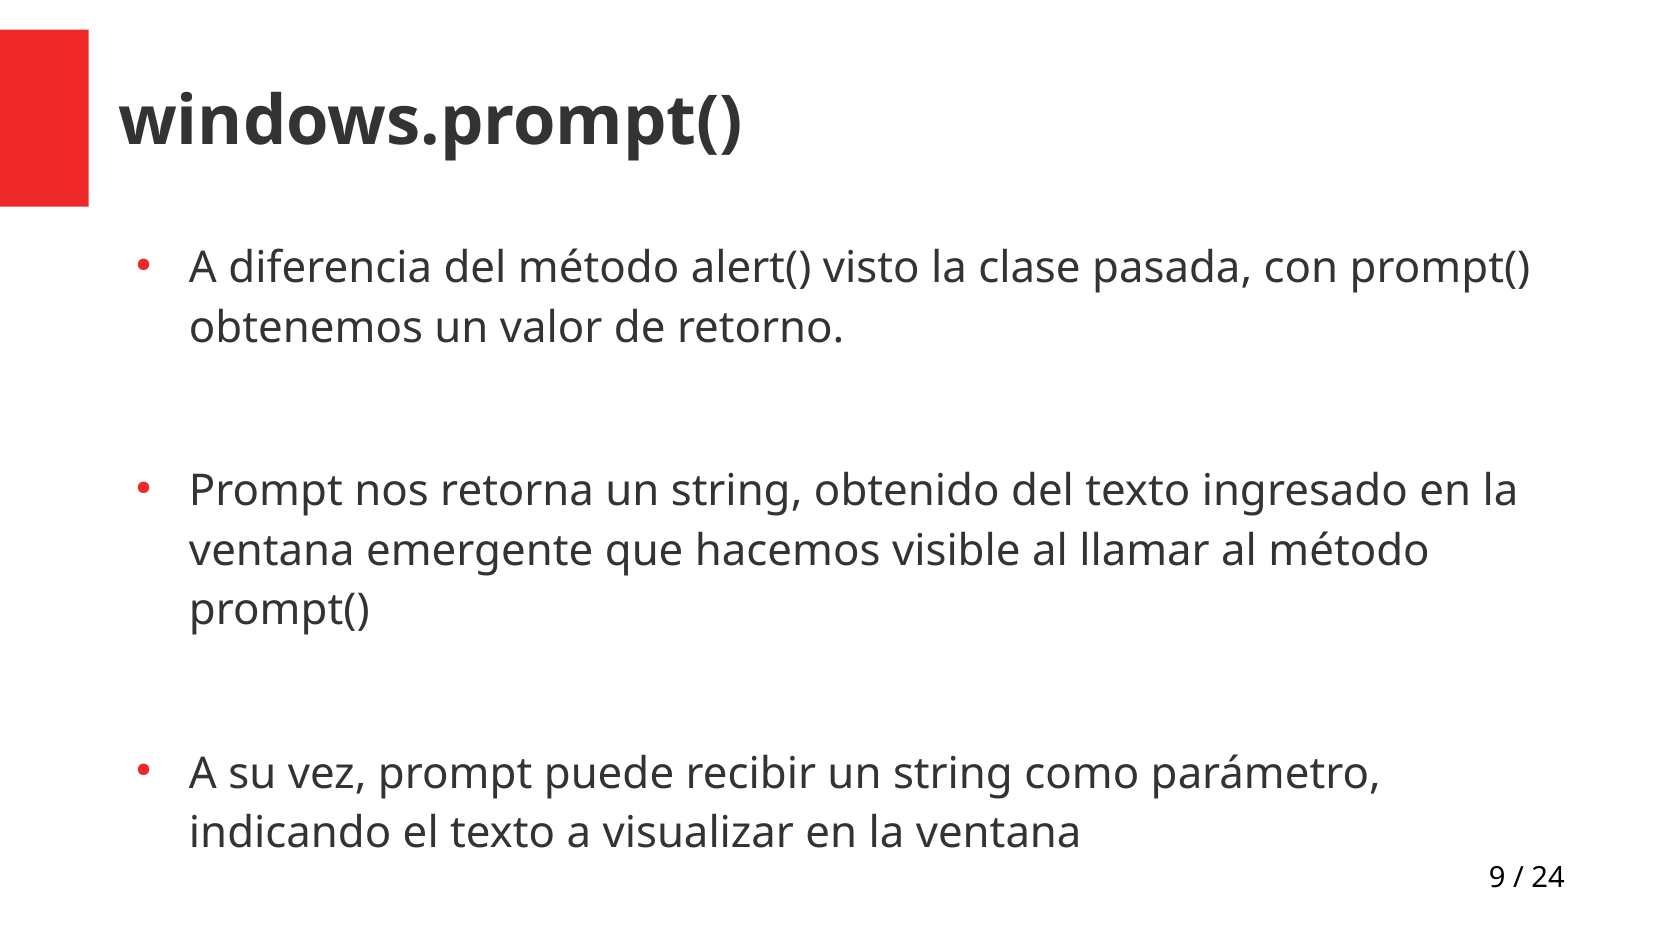

# windows.prompt()
A diferencia del método alert() visto la clase pasada, con prompt() obtenemos un valor de retorno.
Prompt nos retorna un string, obtenido del texto ingresado en la ventana emergente que hacemos visible al llamar al método prompt()
A su vez, prompt puede recibir un string como parámetro, indicando el texto a visualizar en la ventana
9